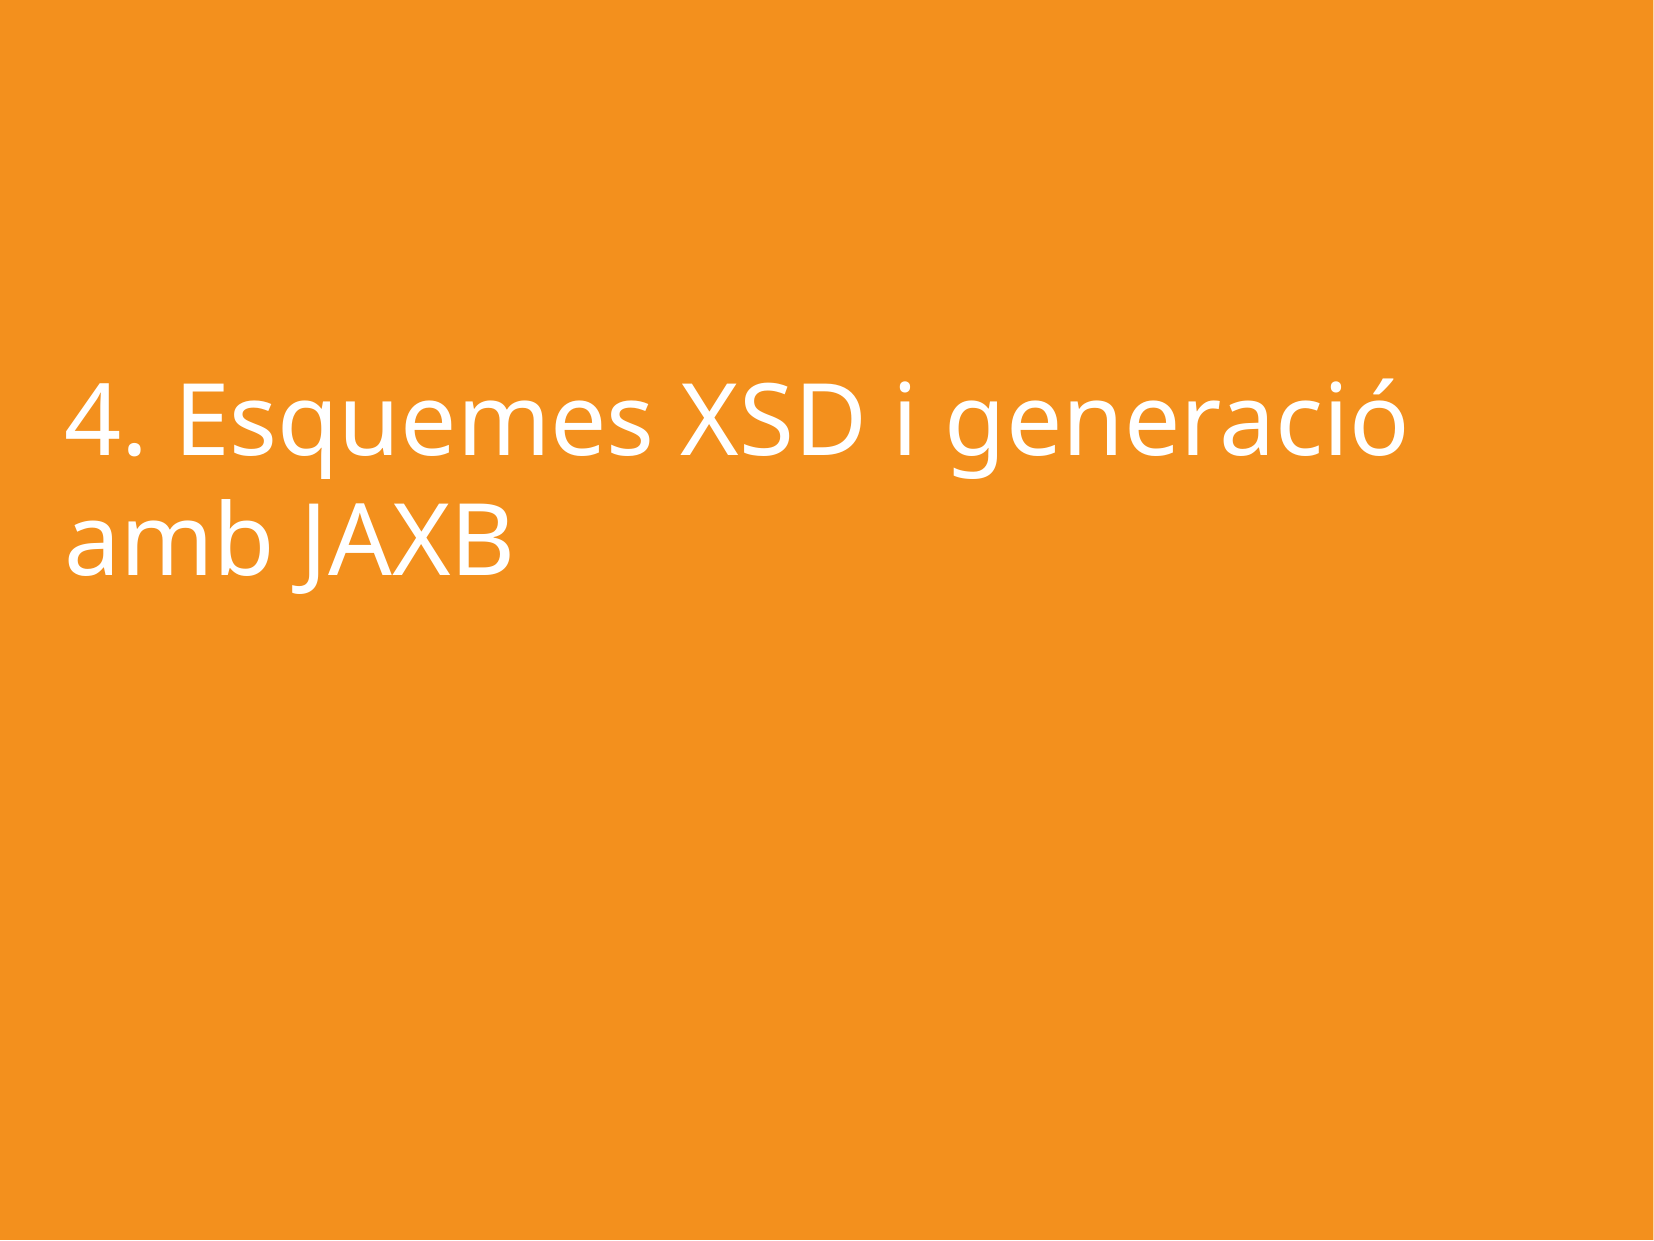

# 4. Esquemes XSD i generació amb JAXB